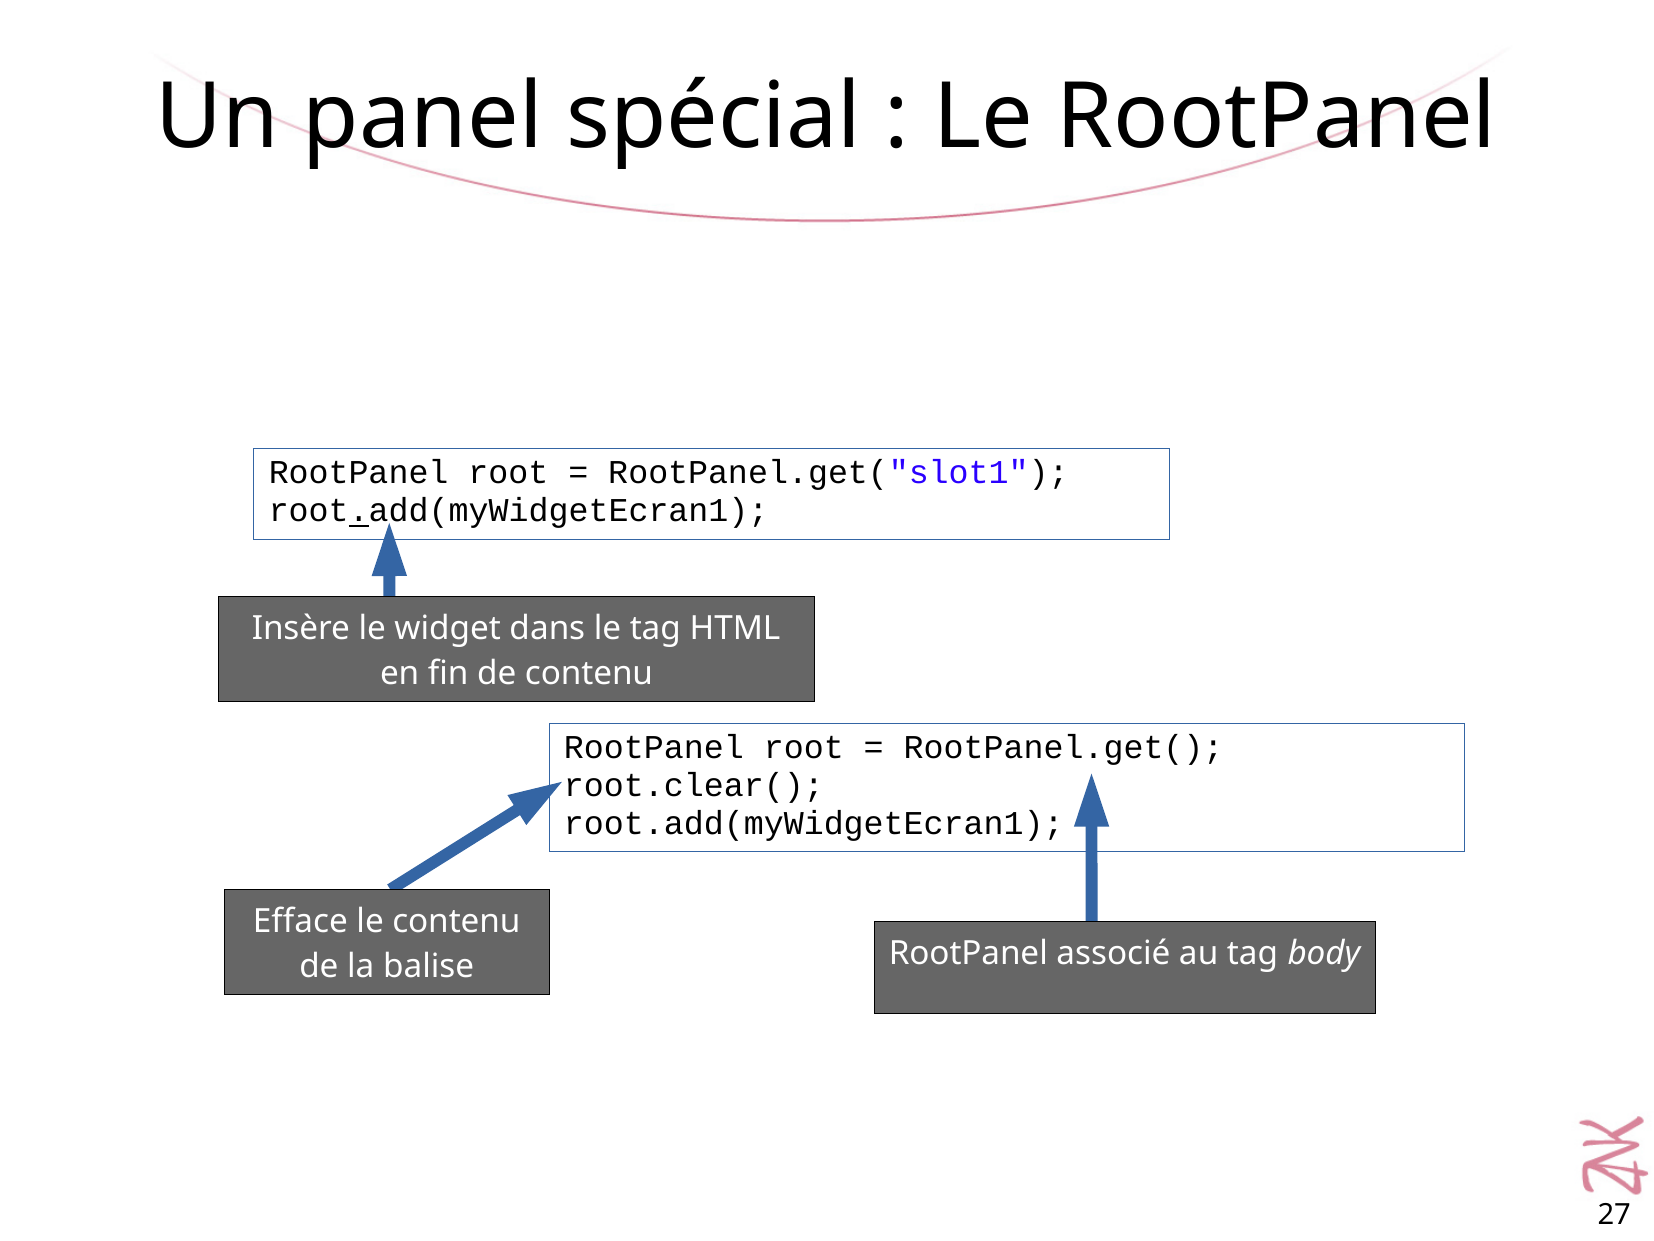

# Un panel spécial : Le RootPanel
RootPanel root = RootPanel.get("slot1");
root.add(myWidgetEcran1);
Insère le widget dans le tag HTML
en fin de contenu
RootPanel root = RootPanel.get();
root.clear();
root.add(myWidgetEcran1);
Efface le contenu de la balise
RootPanel associé au tag body
27